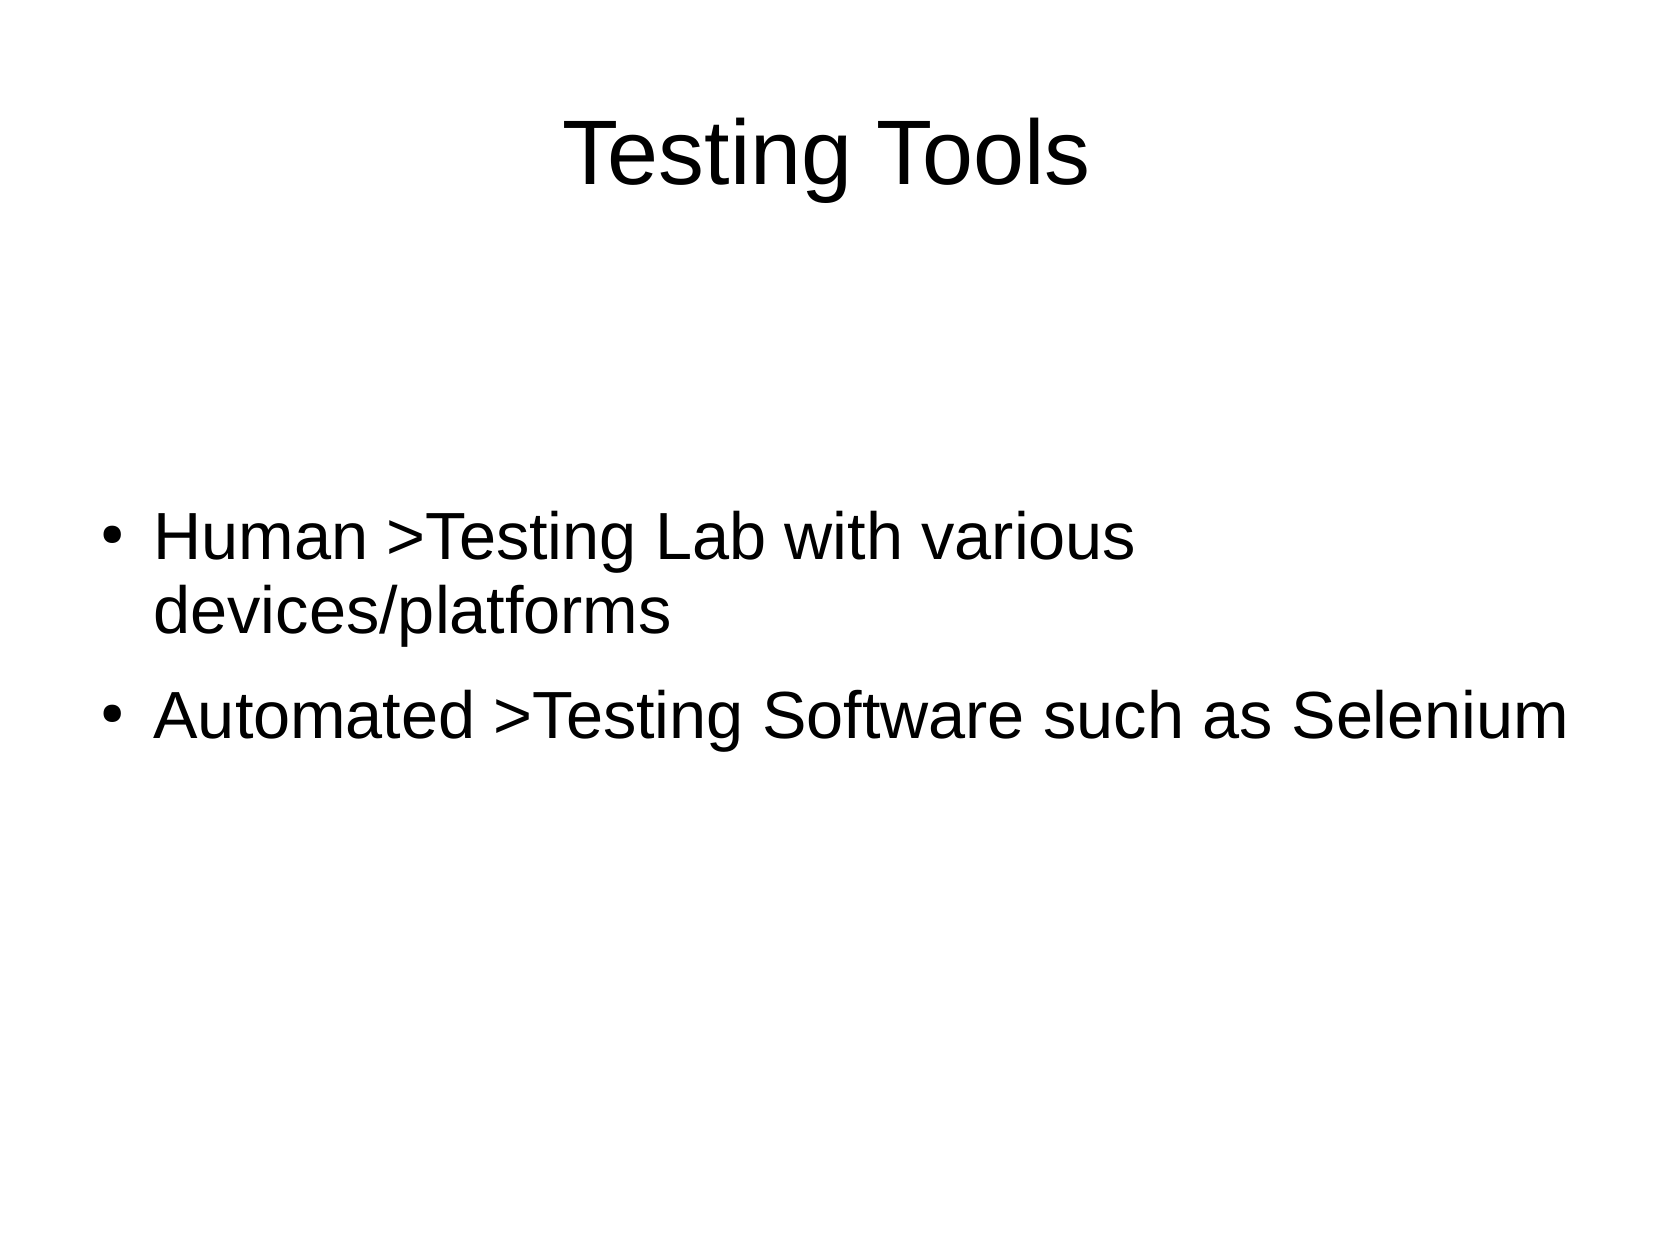

# Testing Tools
Human >Testing Lab with various devices/platforms
Automated >Testing Software such as Selenium